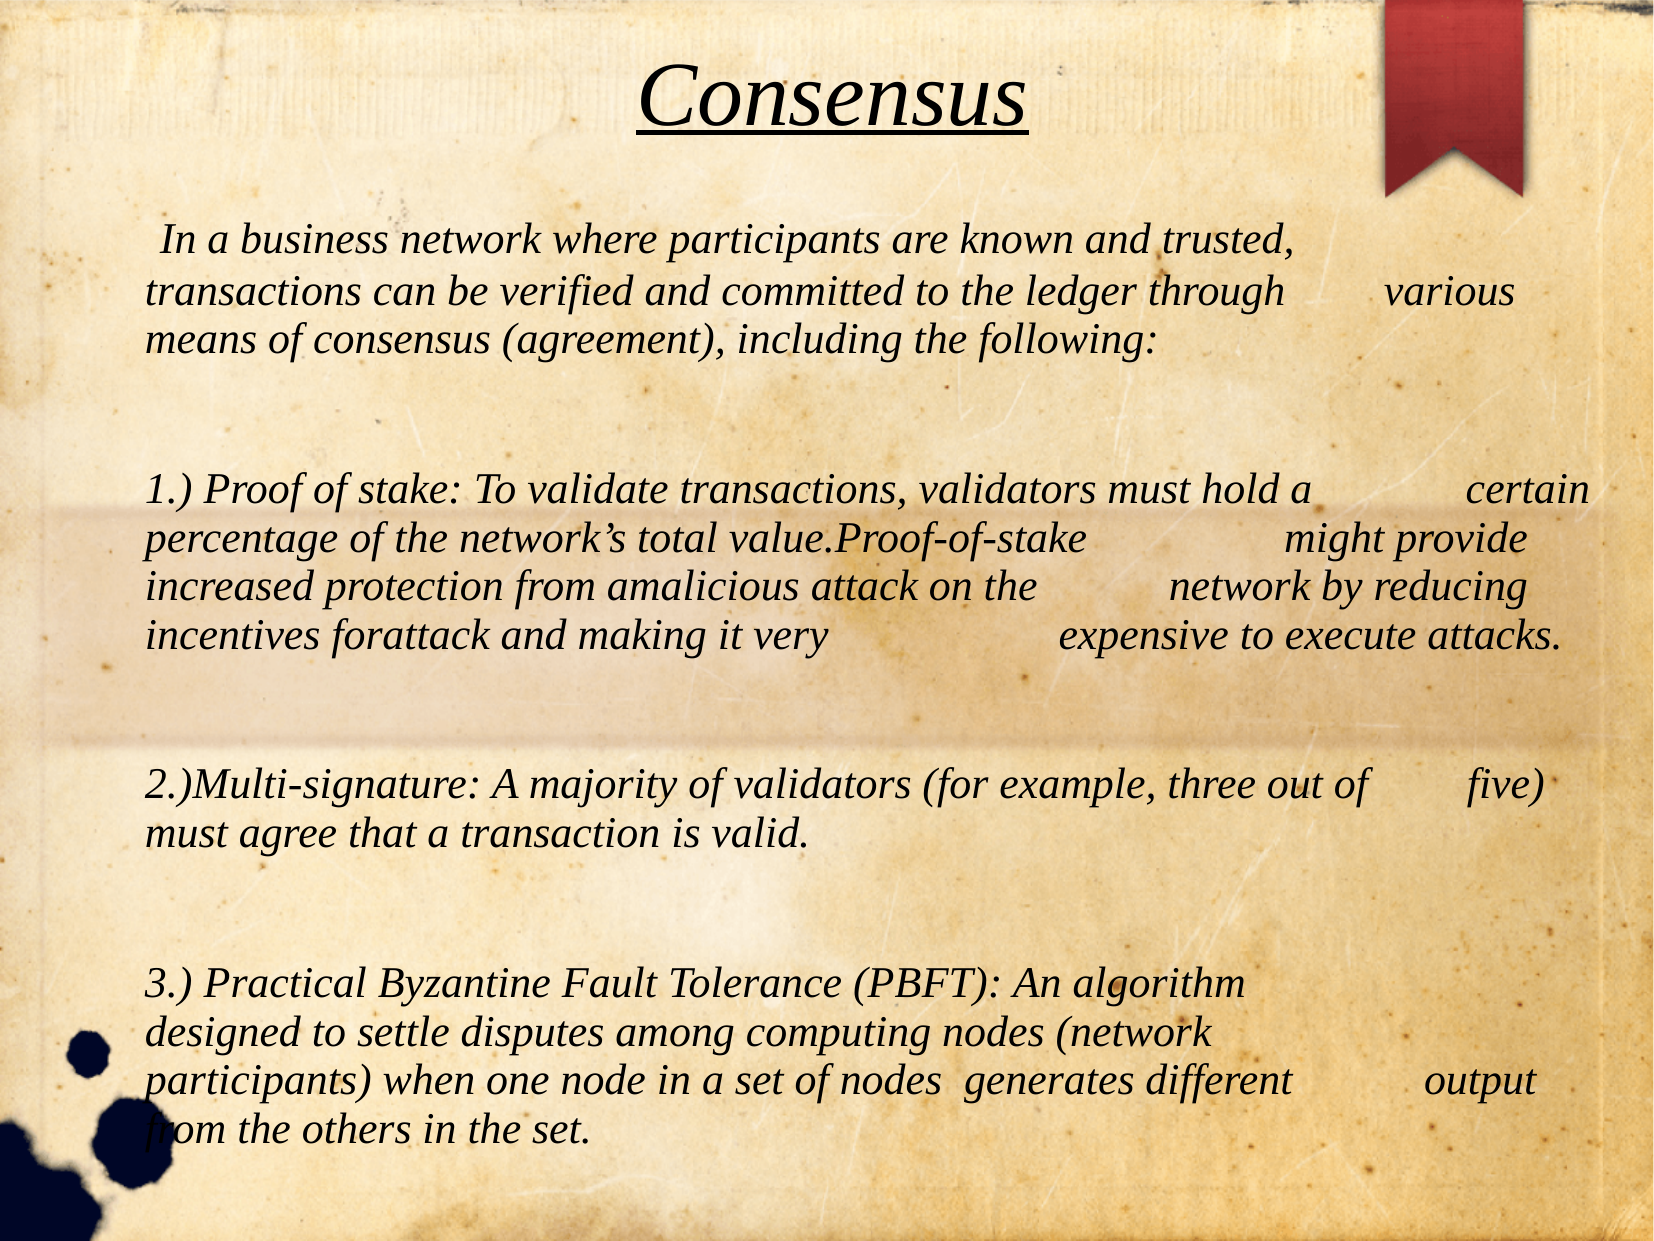

# Consensus
 In a business network where participants are known and trusted, transactions can be verified and committed to the ledger through various means of consensus (agreement), including the following:
1.) Proof of stake: To validate transactions, validators must hold a certain percentage of the network’s total value.Proof-of-stake might provide increased protection from amalicious attack on the network by reducing incentives forattack and making it very expensive to execute attacks.
2.)Multi-signature: A majority of validators (for example, three out of five) must agree that a transaction is valid.
3.) Practical Byzantine Fault Tolerance (PBFT): An algorithm designed to settle disputes among computing nodes (network participants) when one node in a set of nodes generates different output from the others in the set.